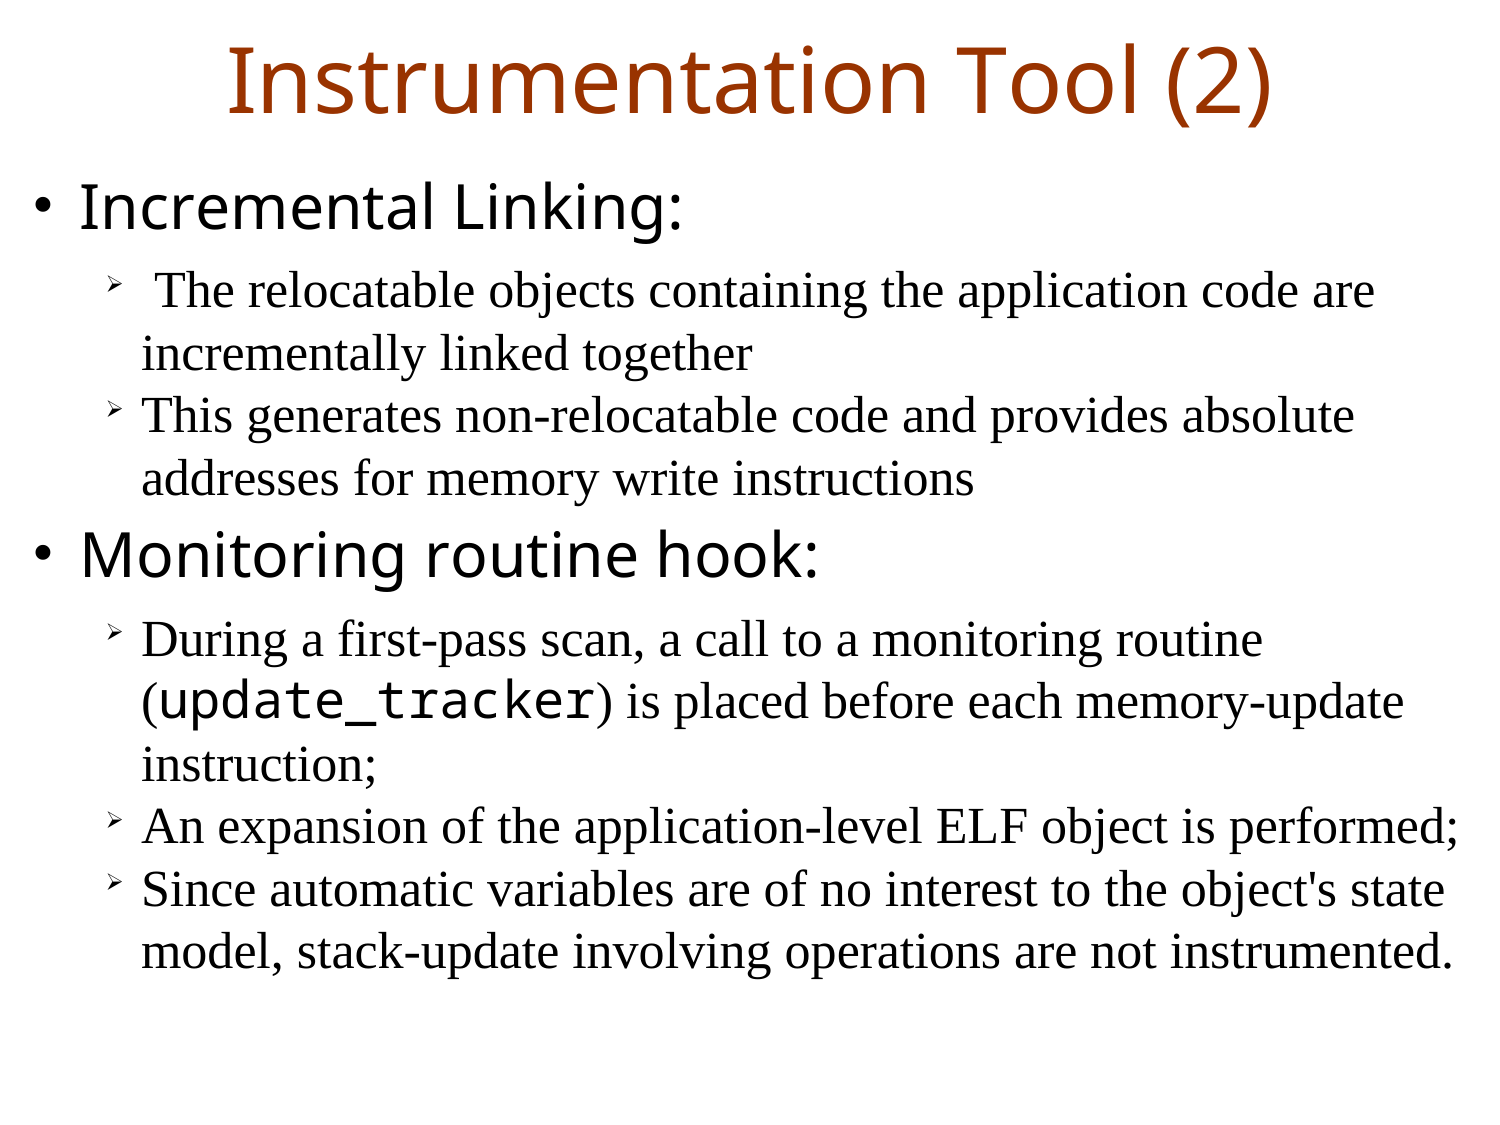

# Instrumentation Tool (2)
Incremental Linking:
 The relocatable objects containing the application code are incrementally linked together
This generates non-relocatable code and provides absolute addresses for memory write instructions
Monitoring routine hook:
During a first-pass scan, a call to a monitoring routine (update_tracker) is placed before each memory-update instruction;
An expansion of the application-level ELF object is performed;
Since automatic variables are of no interest to the object's state model, stack-update involving operations are not instrumented.